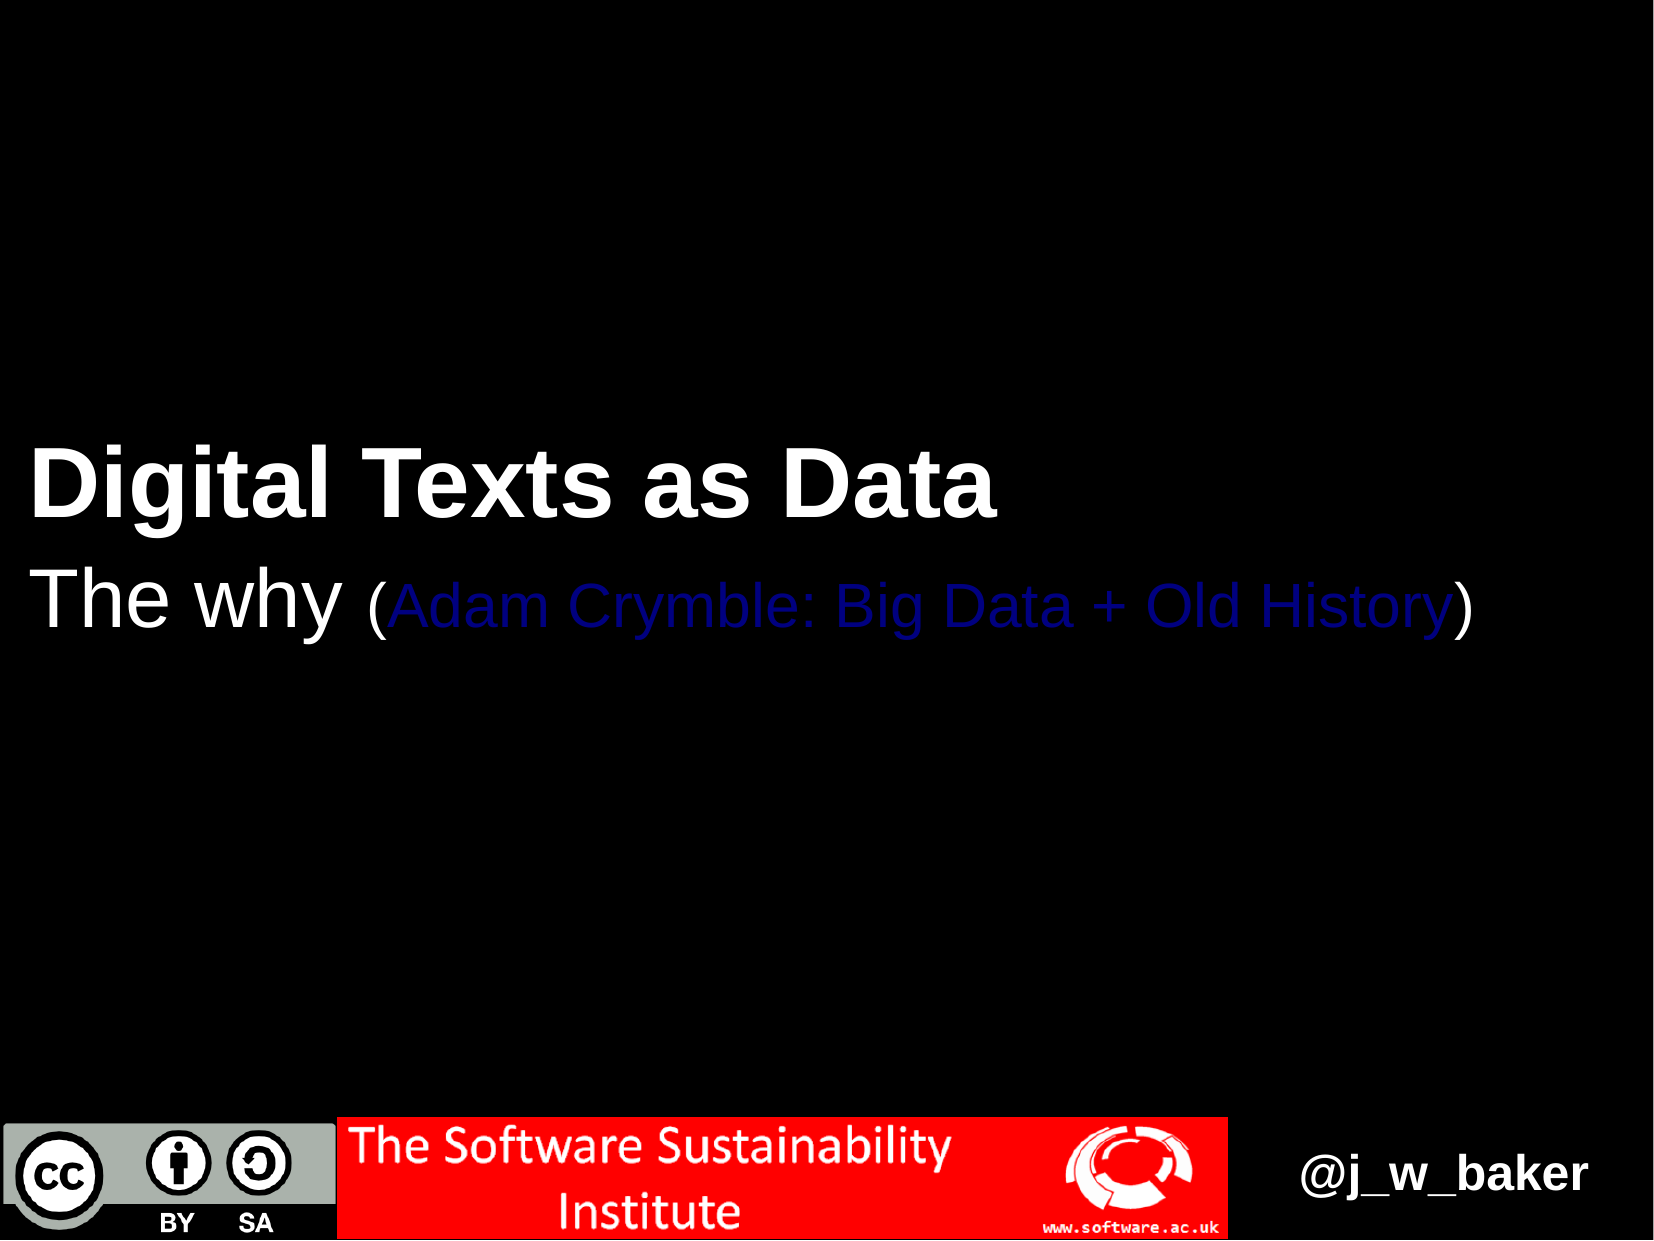

Digital Texts as Data
The why (Adam Crymble: Big Data + Old History)
@j_w_baker